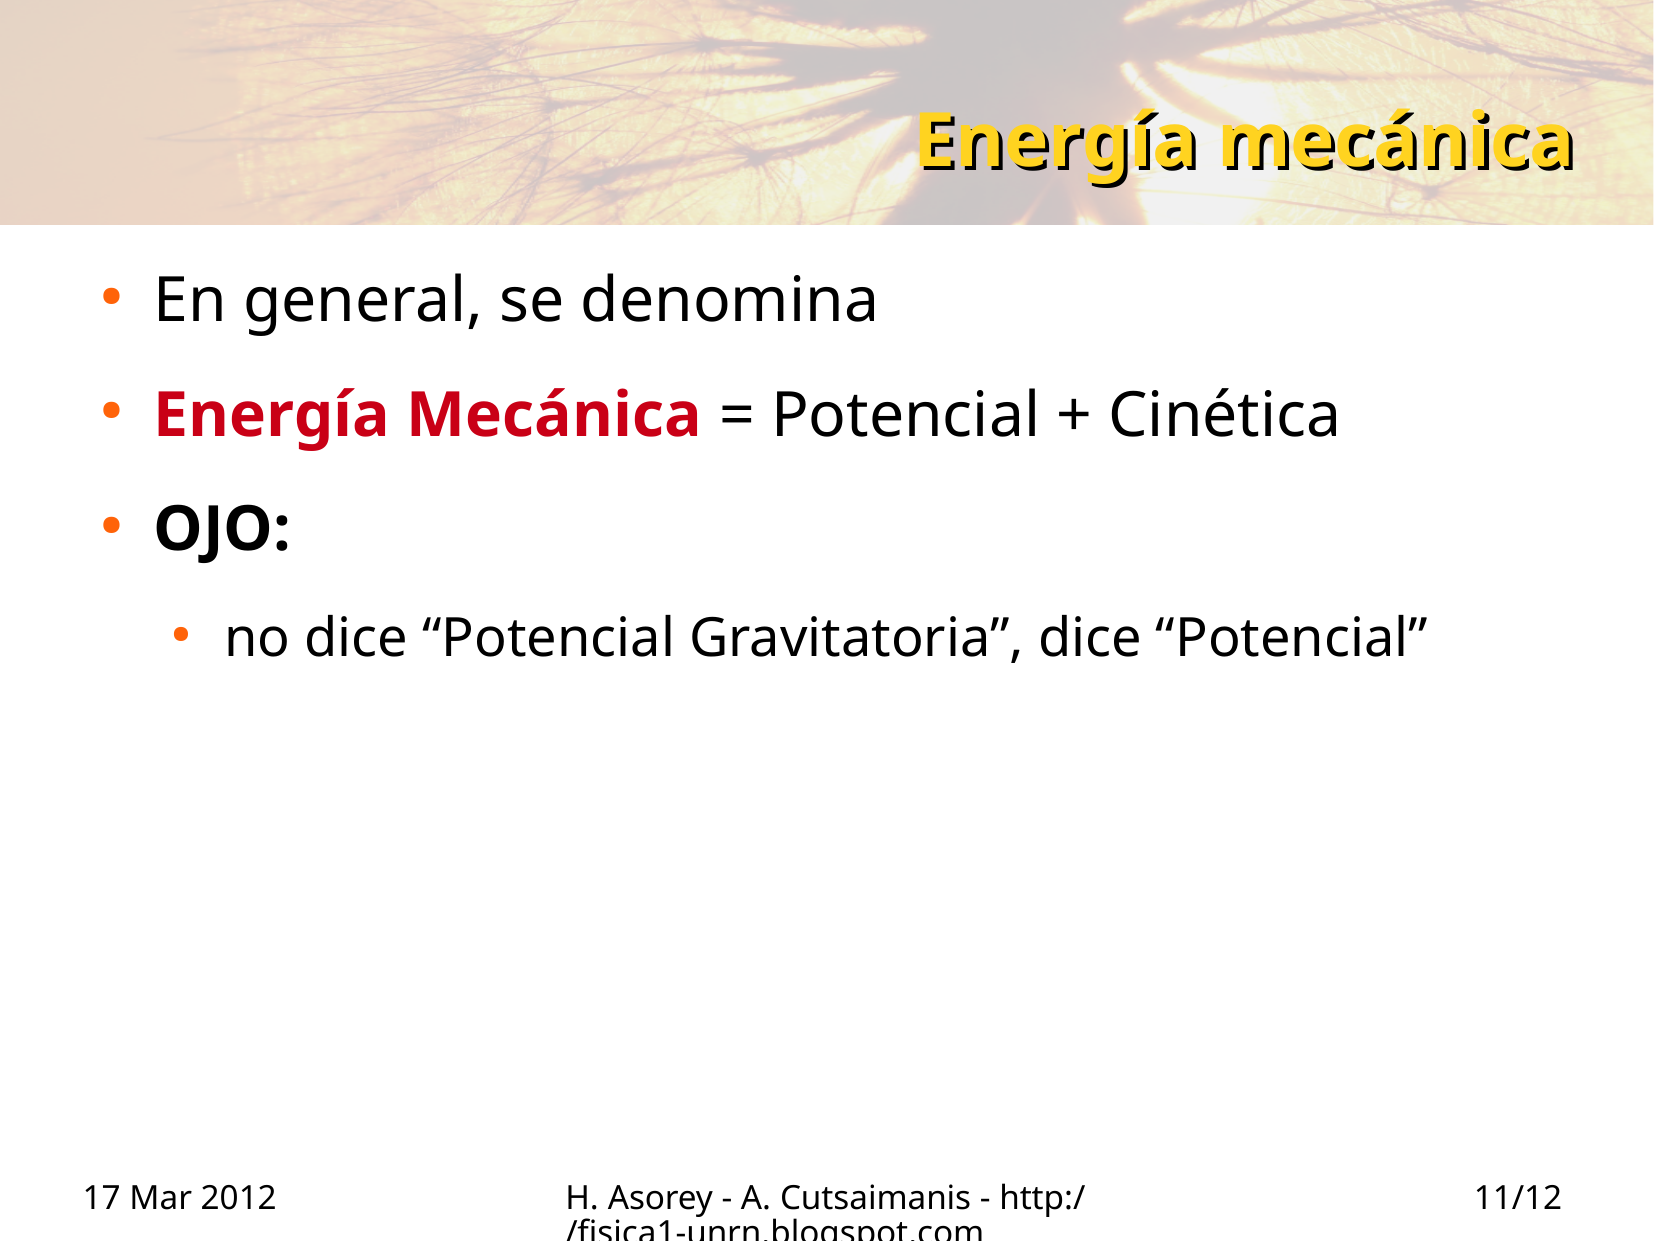

# Energía mecánica
En general, se denomina
Energía Mecánica = Potencial + Cinética
OJO:
no dice “Potencial Gravitatoria”, dice “Potencial”
17 Mar 2012
H. Asorey - A. Cutsaimanis - http://fisica1-unrn.blogspot.com
11